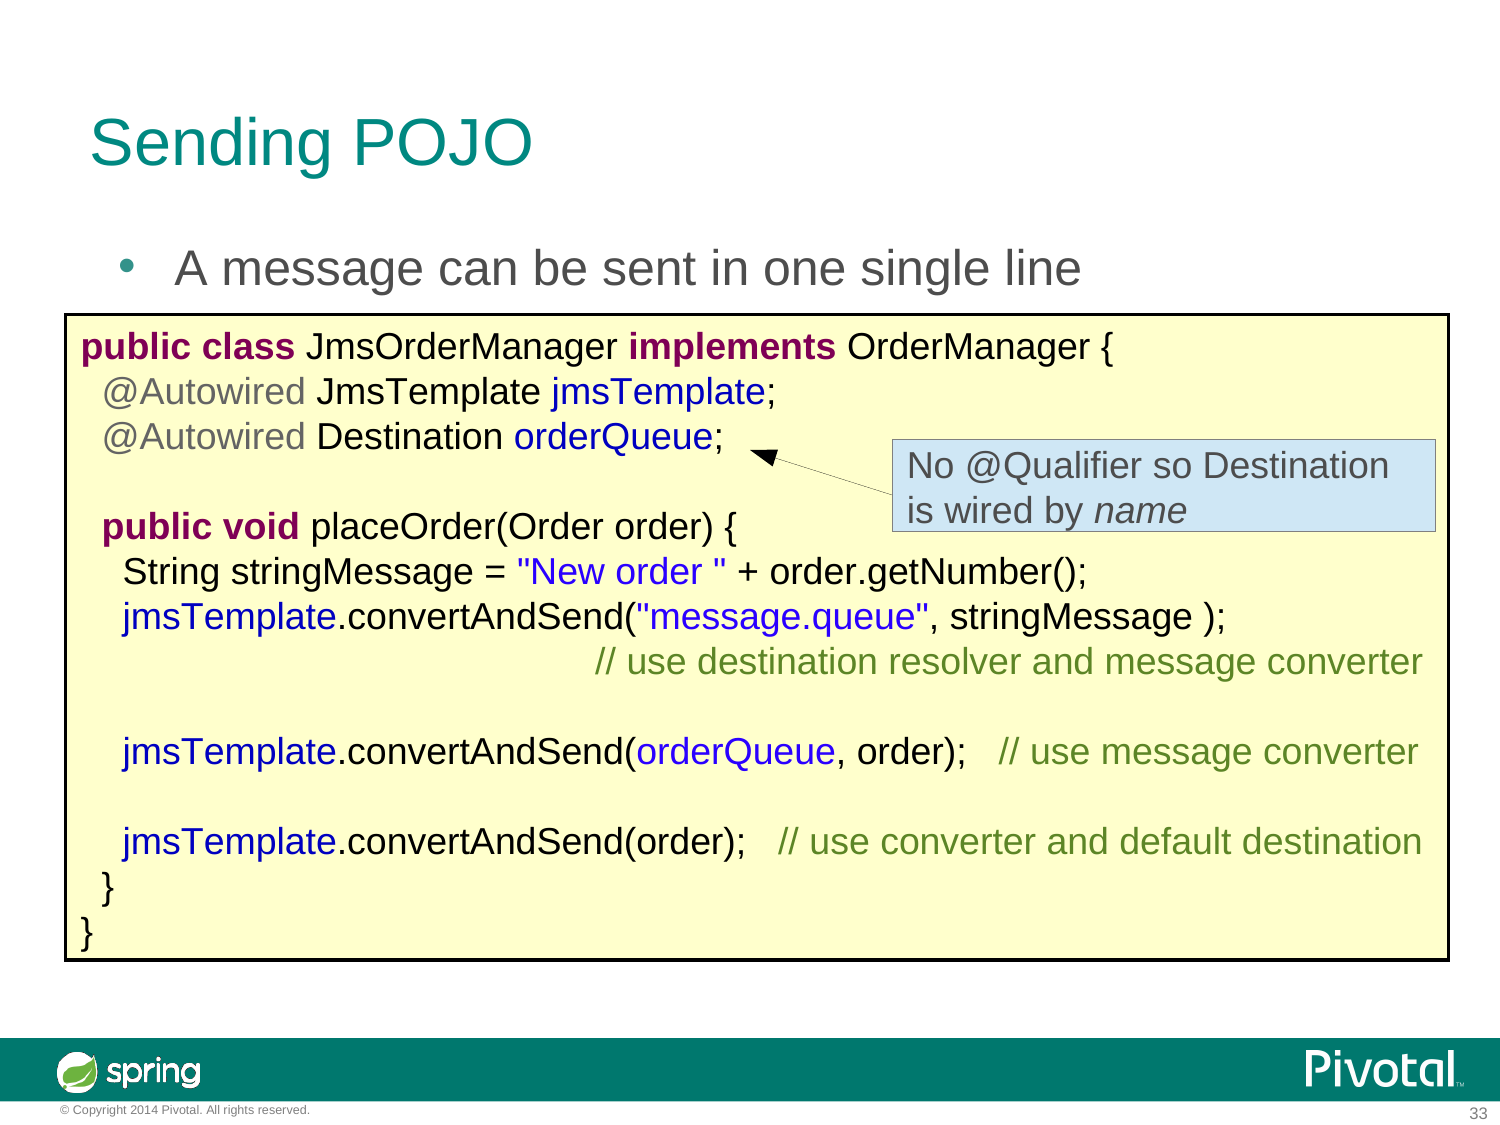

# Sending POJO
A message can be sent in one single line
public class JmsOrderManager implements OrderManager {
 @Autowired JmsTemplate jmsTemplate;
 @Autowired Destination orderQueue;
 public void placeOrder(Order order) {
 String stringMessage = "New order " + order.getNumber();
 jmsTemplate.convertAndSend("message.queue", stringMessage );
 // use destination resolver and message converter
 jmsTemplate.convertAndSend(orderQueue, order); // use message converter
 jmsTemplate.convertAndSend(order); // use converter and default destination
 }
}
No @Qualifier so Destination
is wired by name